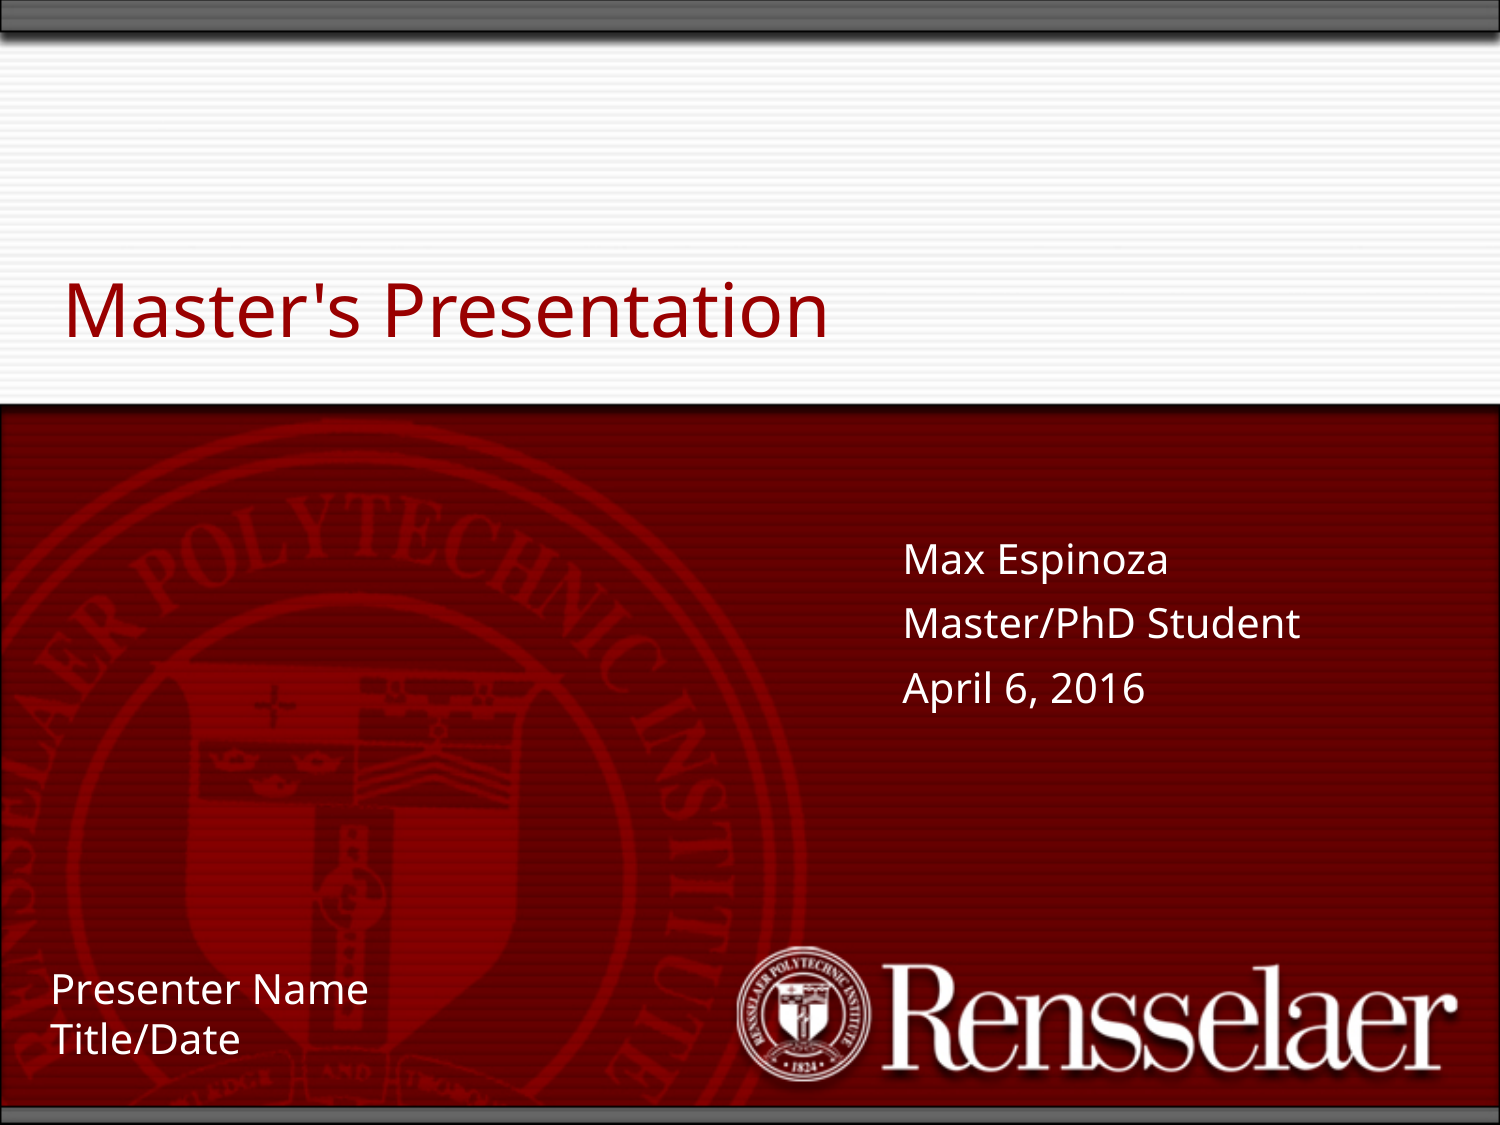

# Master's Presentation
Max Espinoza
Master/PhD Student
April 6, 2016